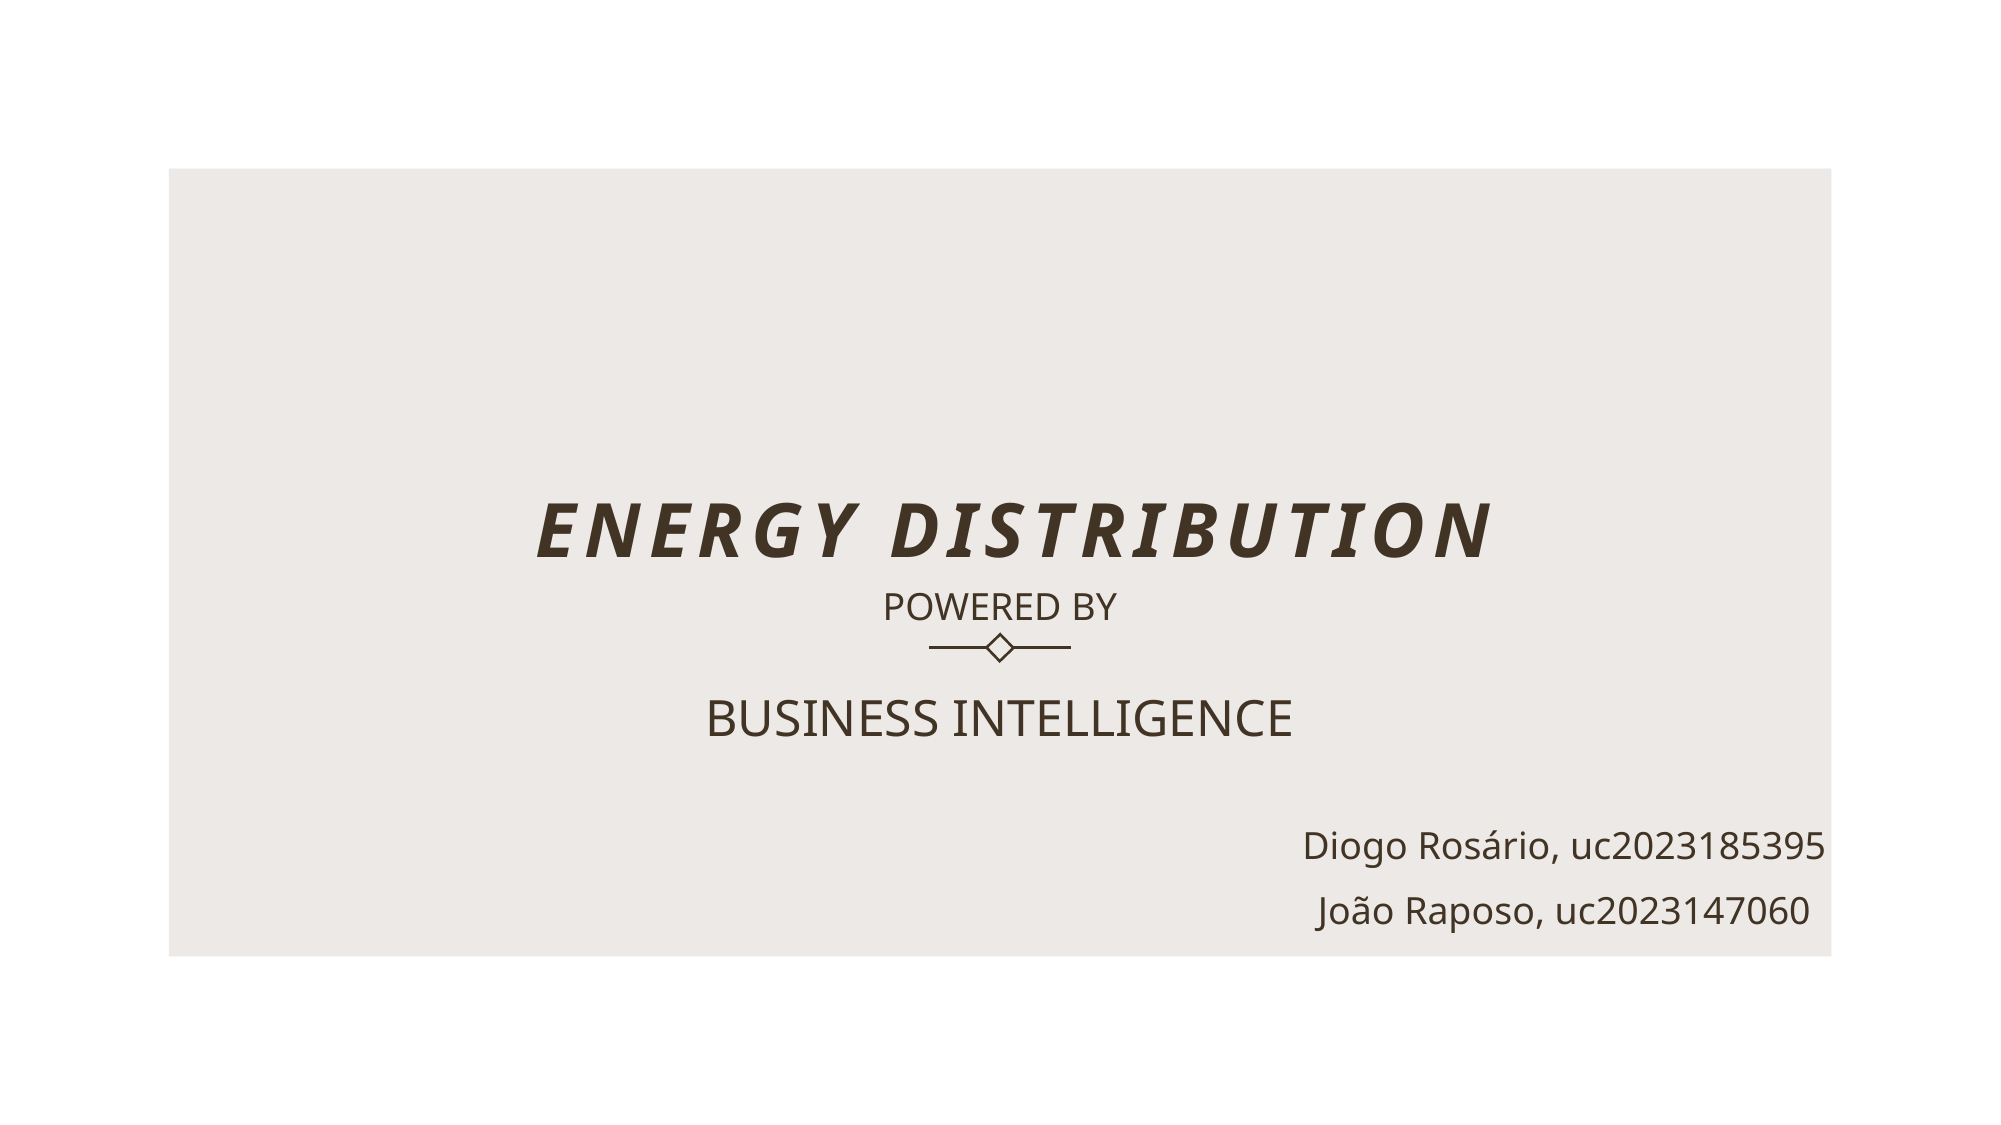

# Energy distribution
POWERED BY
BUSINESS INTELLIGENCE
Diogo Rosário, uc2023185395
João Raposo, uc2023147060